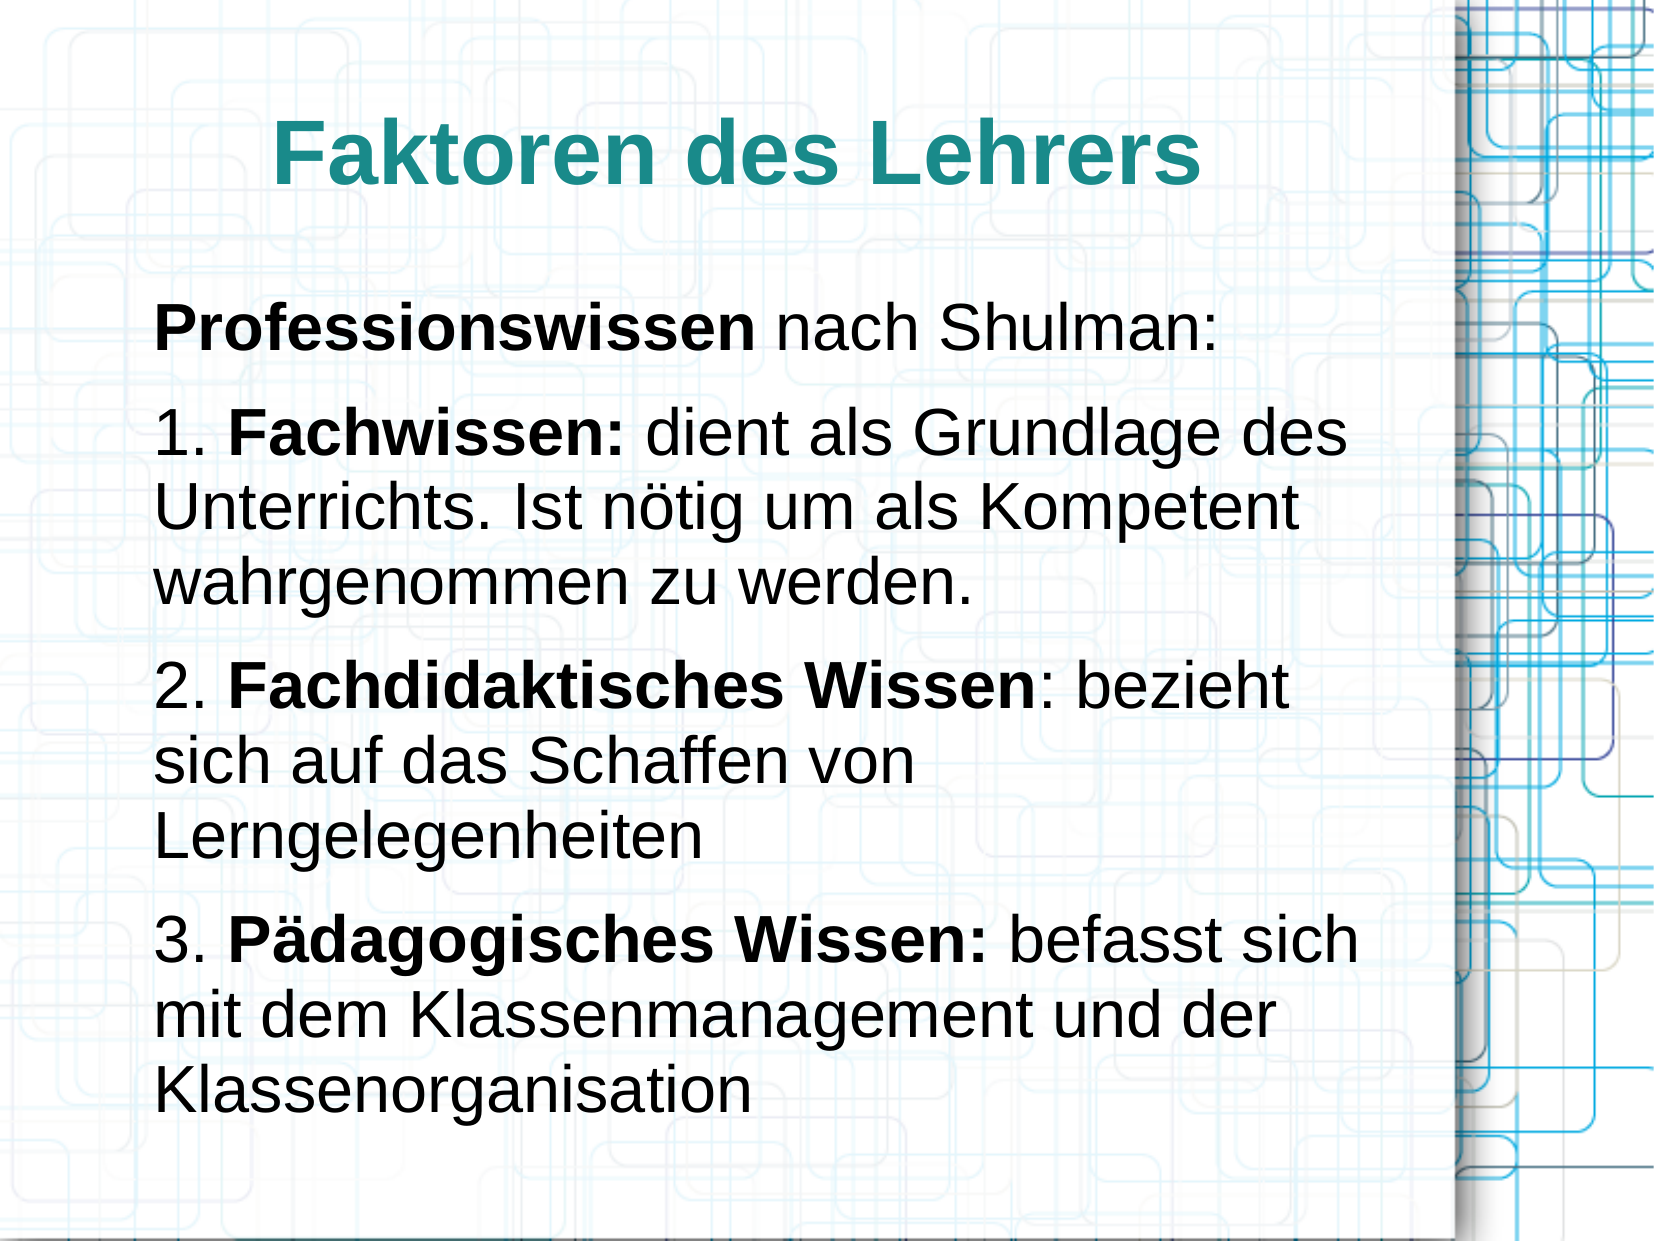

# Faktoren des Lehrers
Professionswissen nach Shulman:
1. Fachwissen: dient als Grundlage des Unterrichts. Ist nötig um als Kompetent wahrgenommen zu werden.
2. Fachdidaktisches Wissen: bezieht sich auf das Schaffen von Lerngelegenheiten
3. Pädagogisches Wissen: befasst sich mit dem Klassenmanagement und der Klassenorganisation